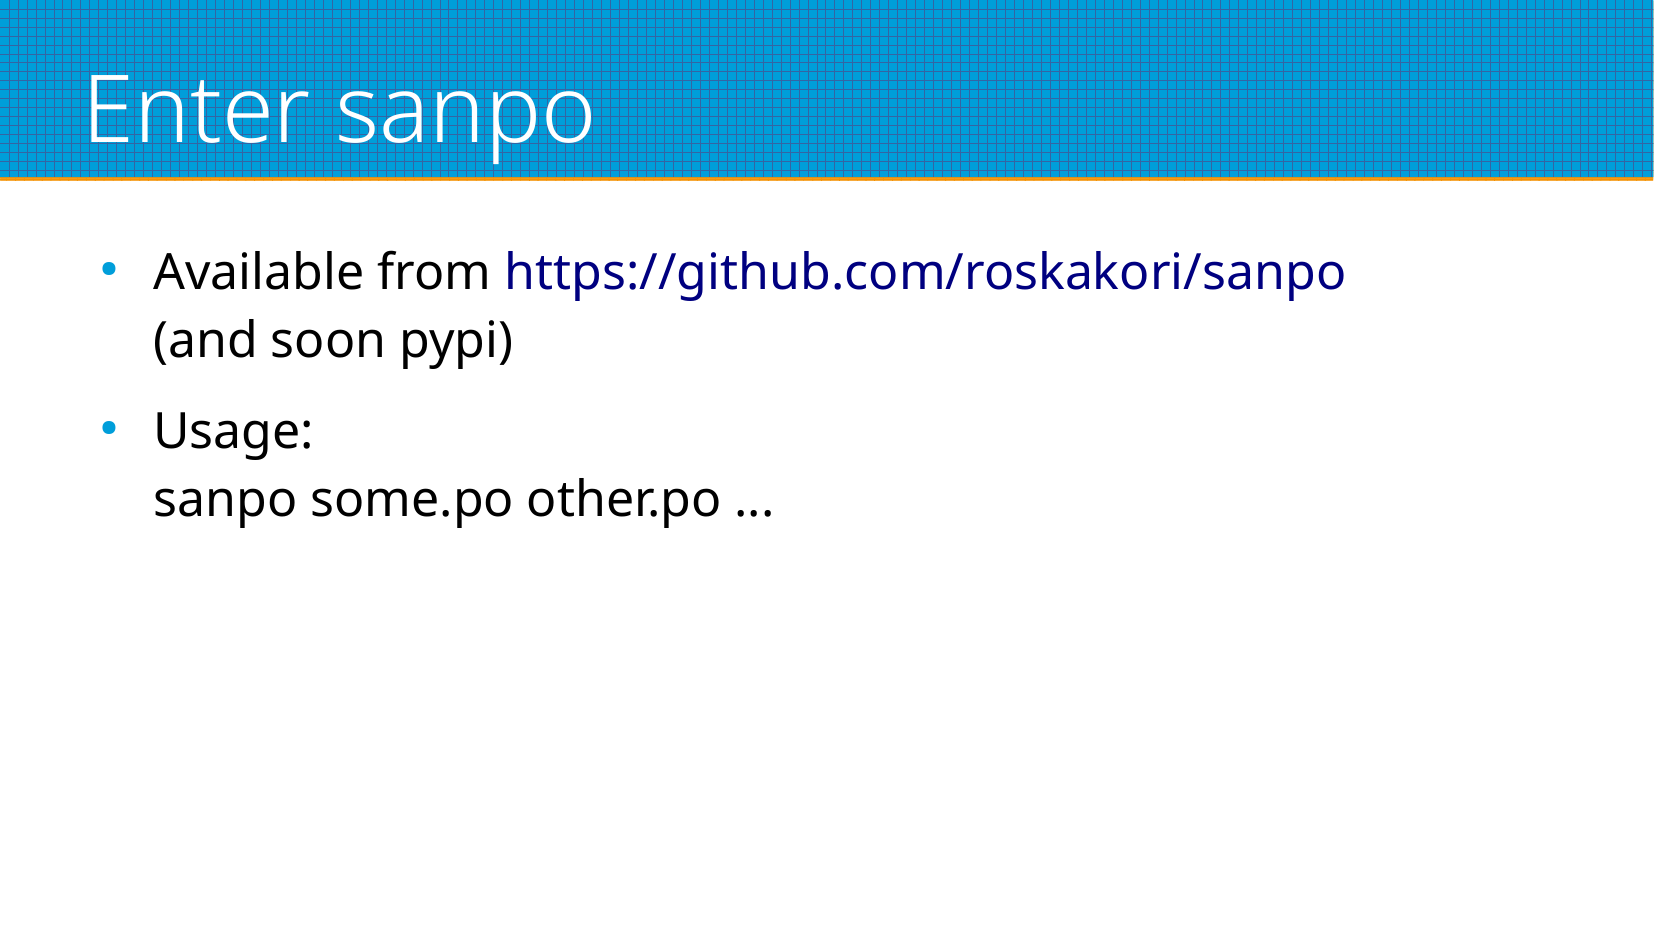

# Enter sanpo
Available from https://github.com/roskakori/sanpo
(and soon pypi)
Usage:
sanpo some.po other.po ...